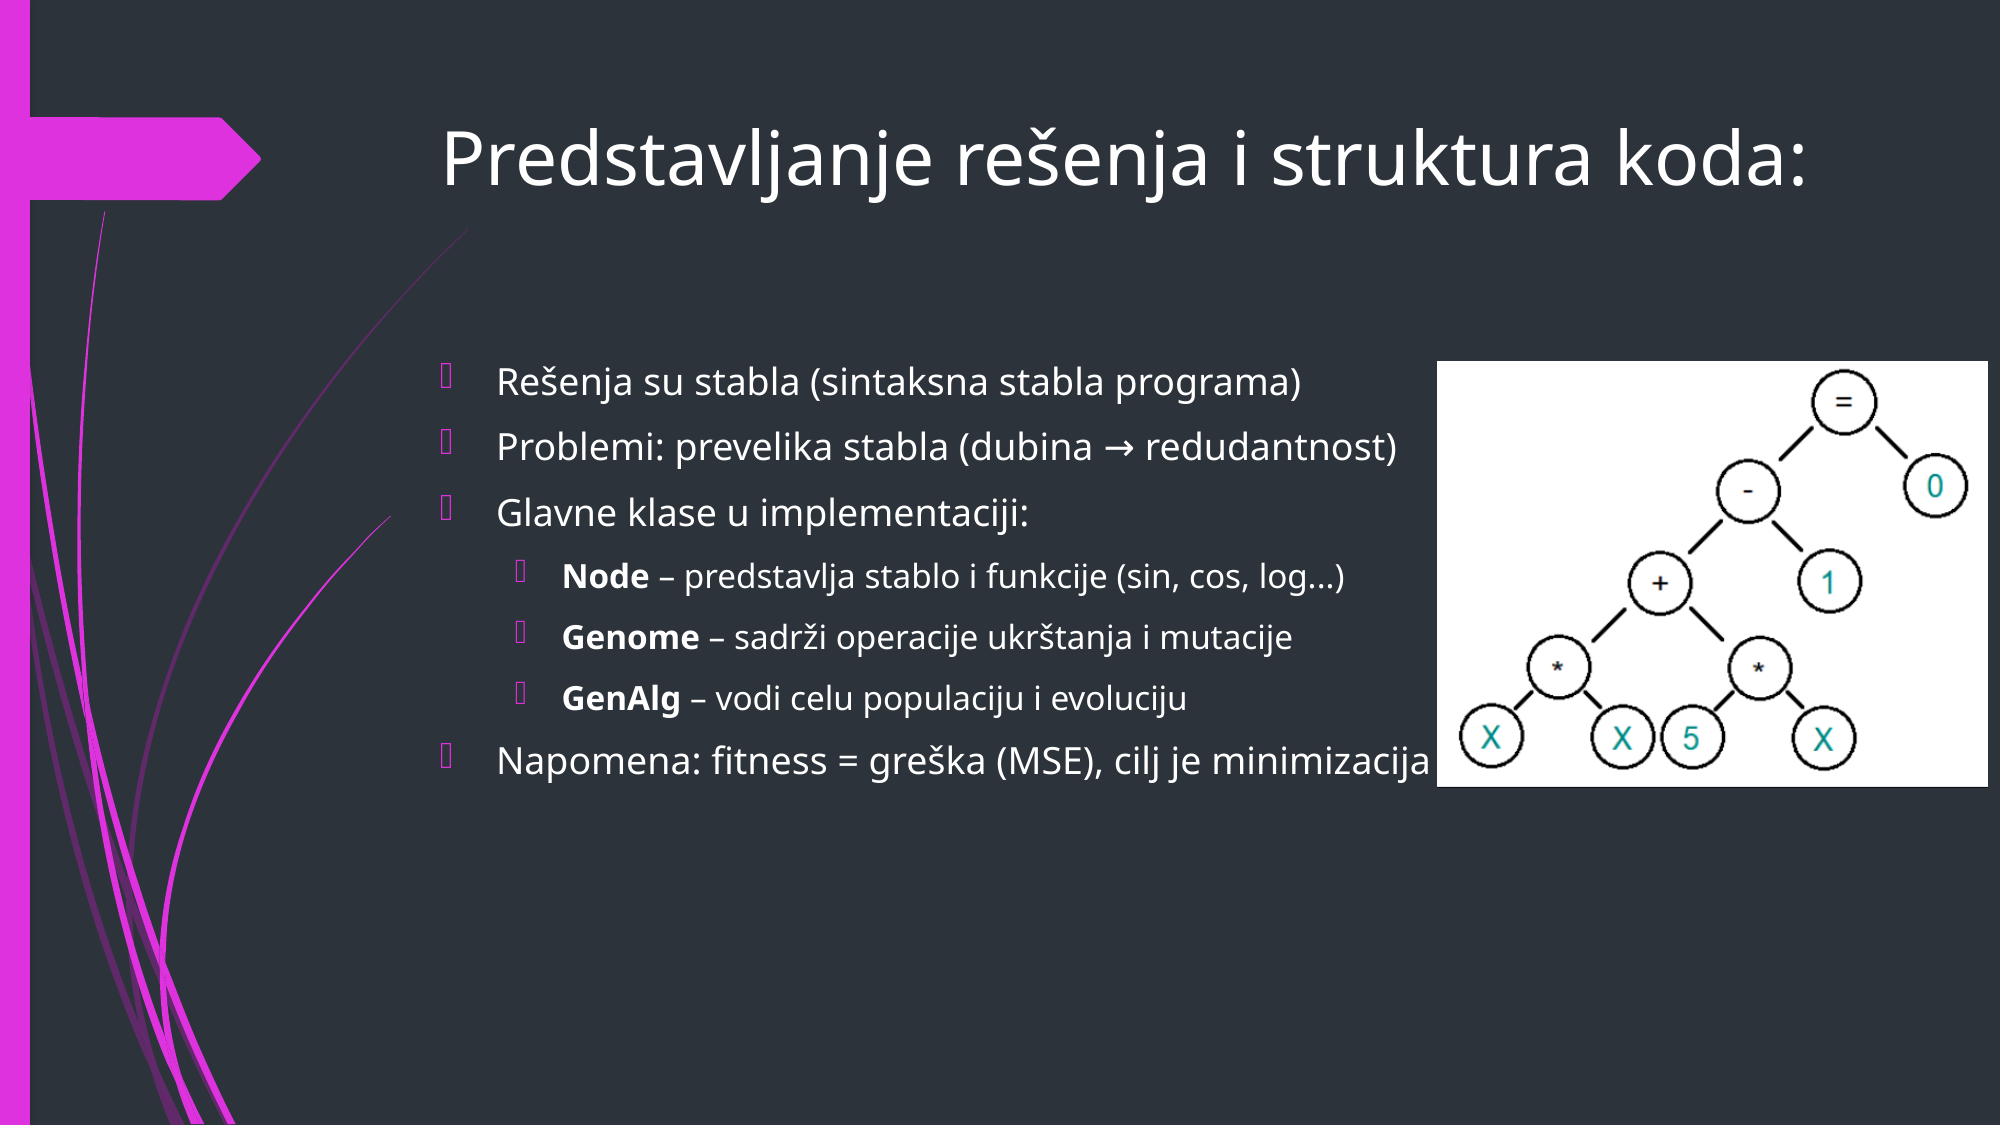

# Predstavljanje rešenja i struktura koda:
Rešenja su stabla (sintaksna stabla programa)
Problemi: prevelika stabla (dubina → redudantnost)
Glavne klase u implementaciji:
Node – predstavlja stablo i funkcije (sin, cos, log...)
Genome – sadrži operacije ukrštanja i mutacije
GenAlg – vodi celu populaciju i evoluciju
Napomena: fitness = greška (MSE), cilj je minimizacija